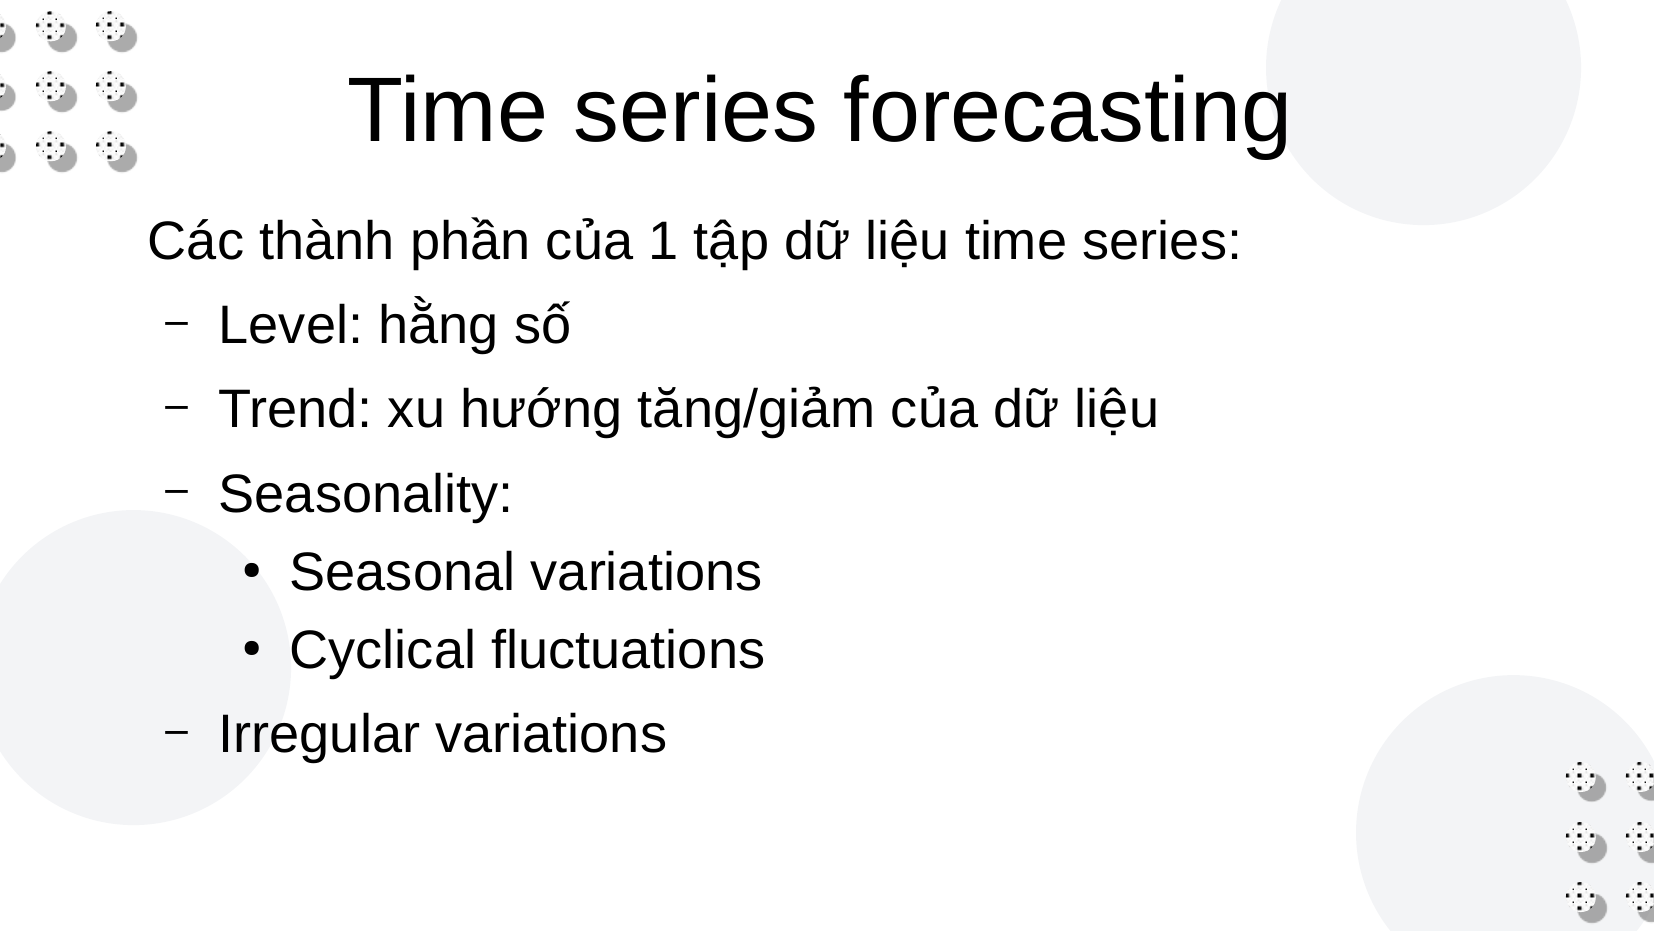

# Time series forecasting
Các thành phần của 1 tập dữ liệu time series:
Level: hằng số
Trend: xu hướng tăng/giảm của dữ liệu
Seasonality:
Seasonal variations
Cyclical fluctuations
Irregular variations